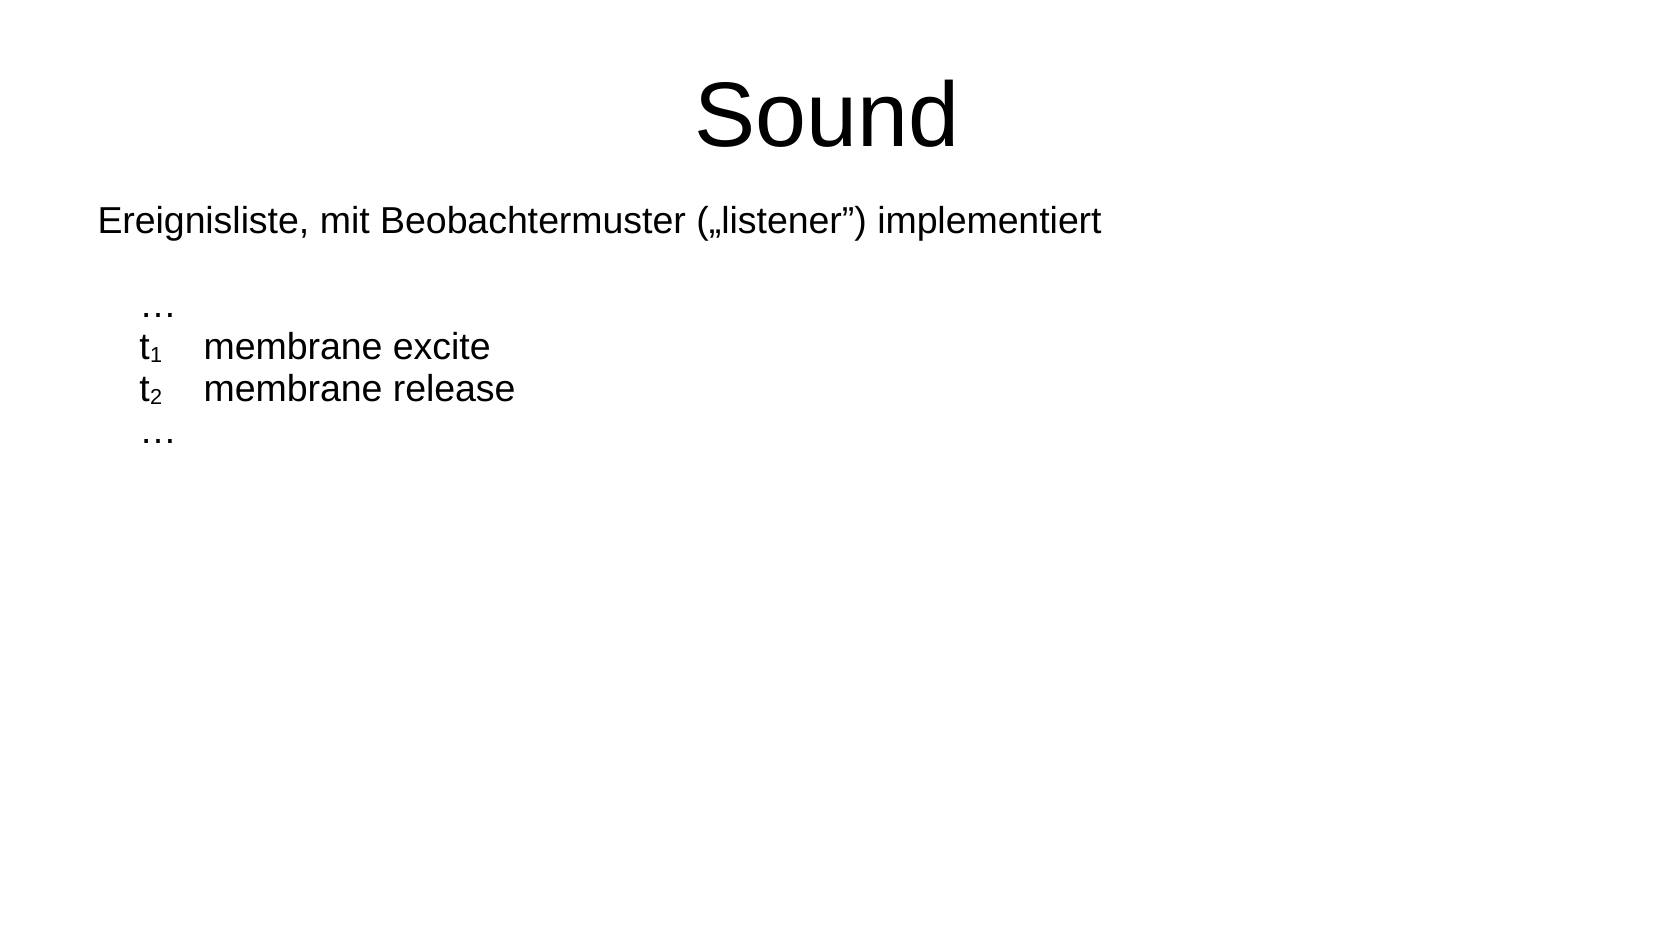

# Sound
Ereignisliste, mit Beobachtermuster („listener”) implementiert
 …
 t1 membrane excite
 t2 membrane release
 …